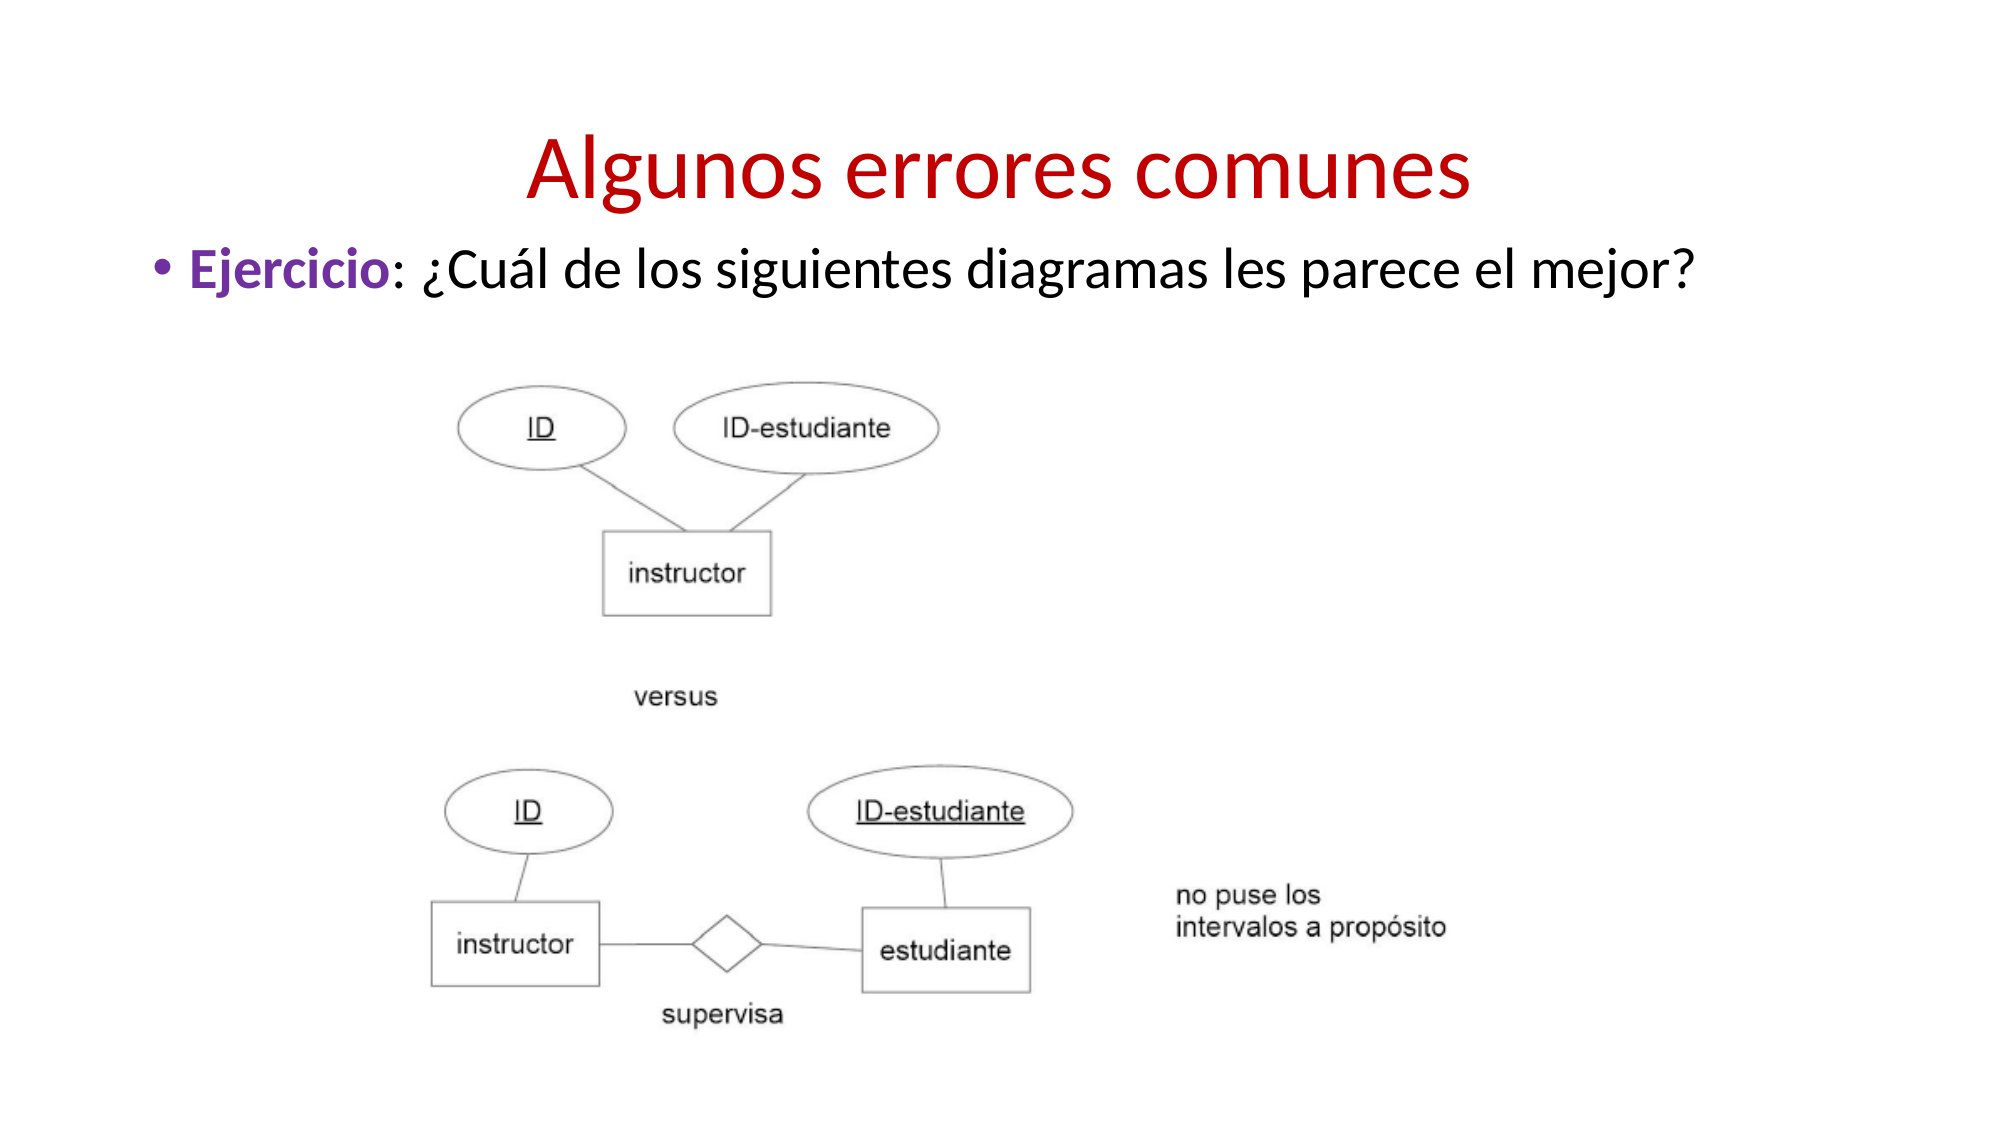

# Algunos errores comunes
Ejercicio: ¿Cuál de los siguientes diagramas les parece el mejor?